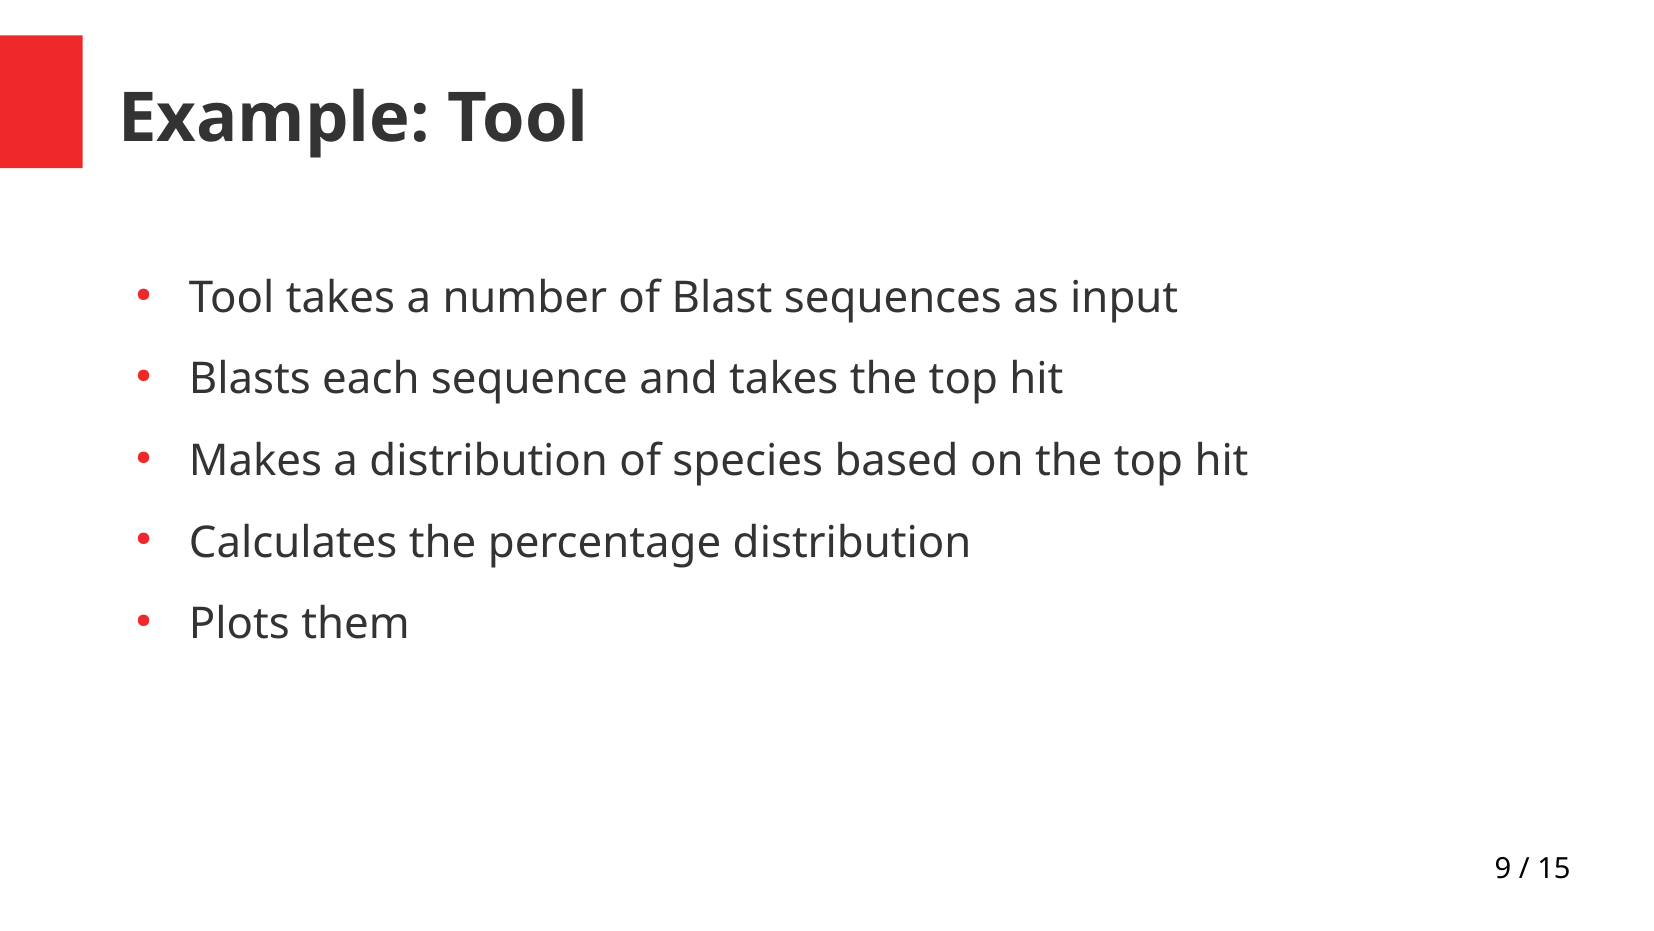

# Example: Tool
Tool takes a number of Blast sequences as input
Blasts each sequence and takes the top hit
Makes a distribution of species based on the top hit
Calculates the percentage distribution
Plots them
9